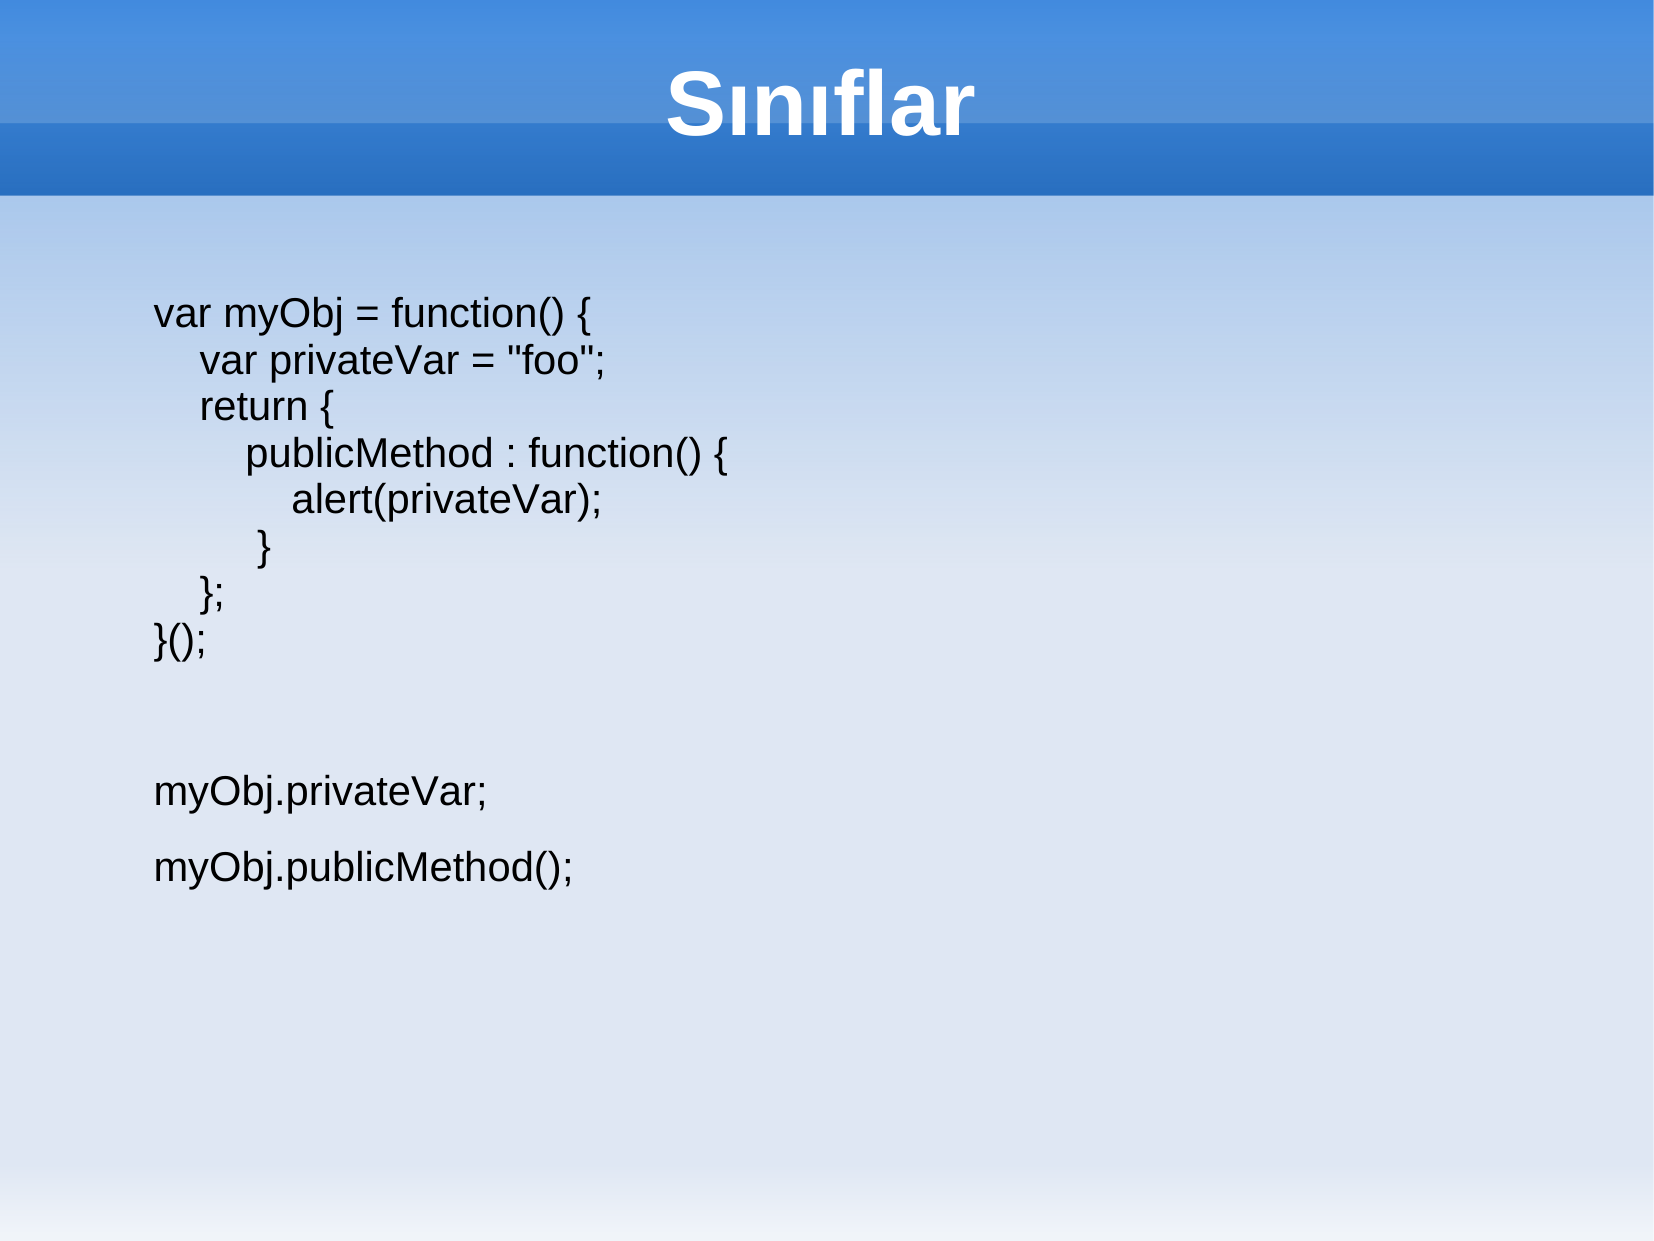

# Sınıflar
var myObj = function() {
 var privateVar = "foo";
 return {
 publicMethod : function() {
 alert(privateVar);
 }
 };
}();
myObj.privateVar;
myObj.publicMethod();